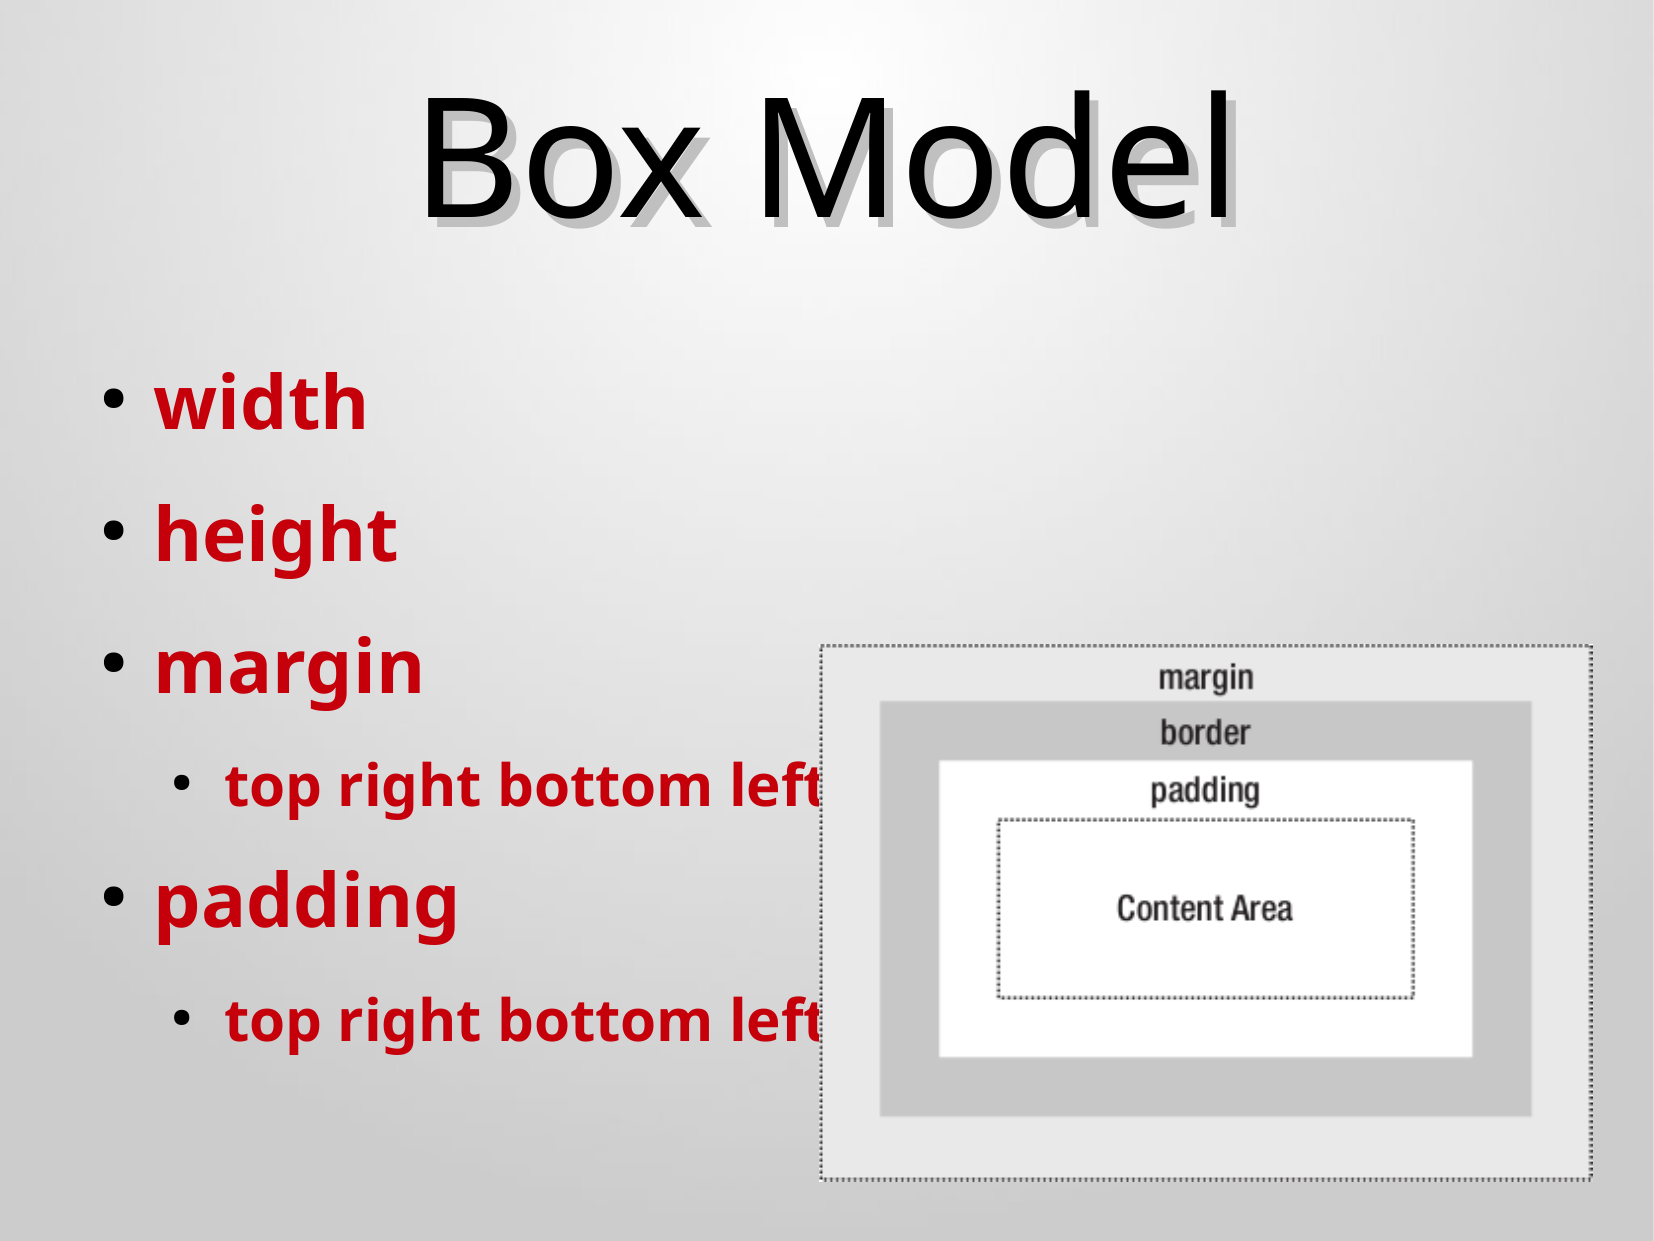

# Box Model
width
height
margin
top right bottom left
padding
top right bottom left